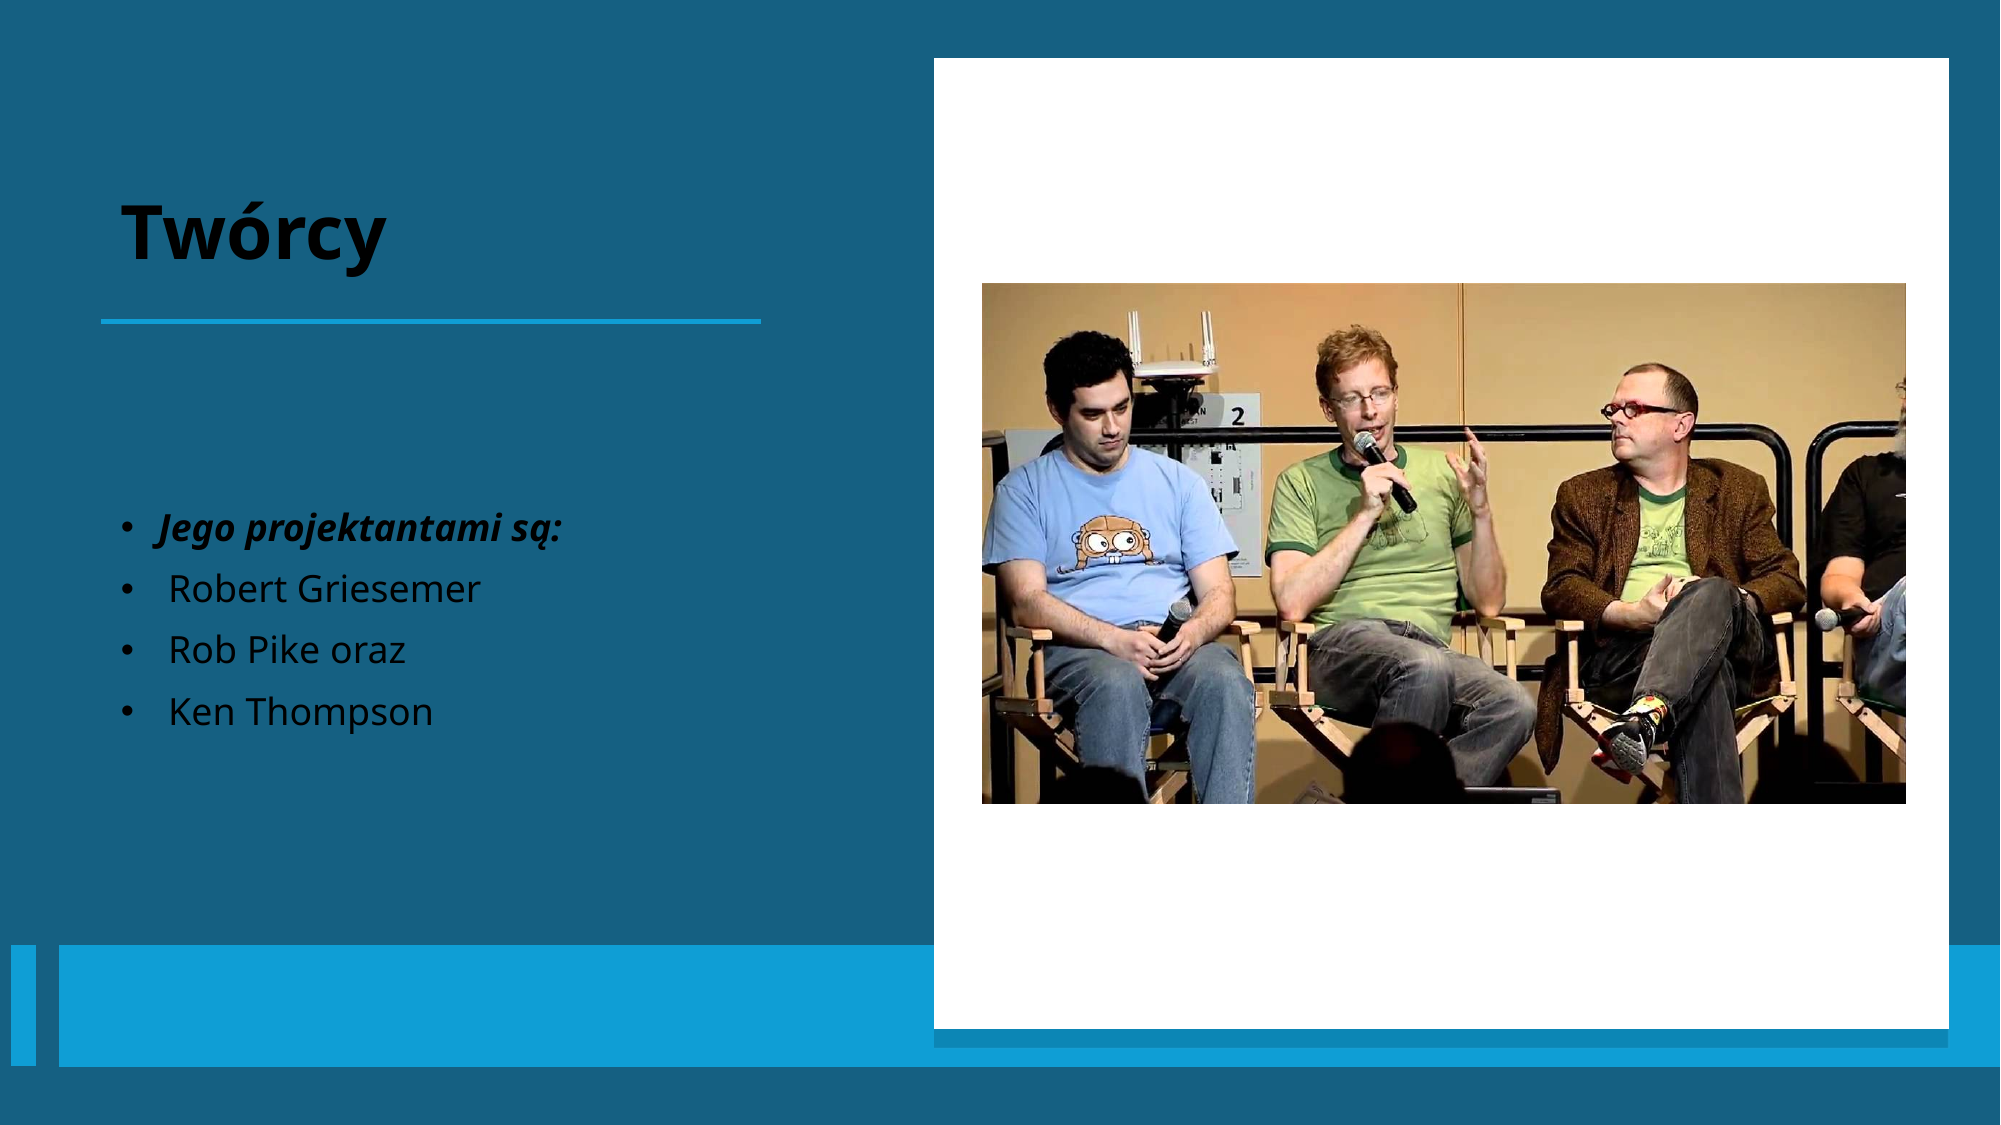

# Twórcy
Jego projektantami są:
 Robert Griesemer
 Rob Pike oraz
 Ken Thompson